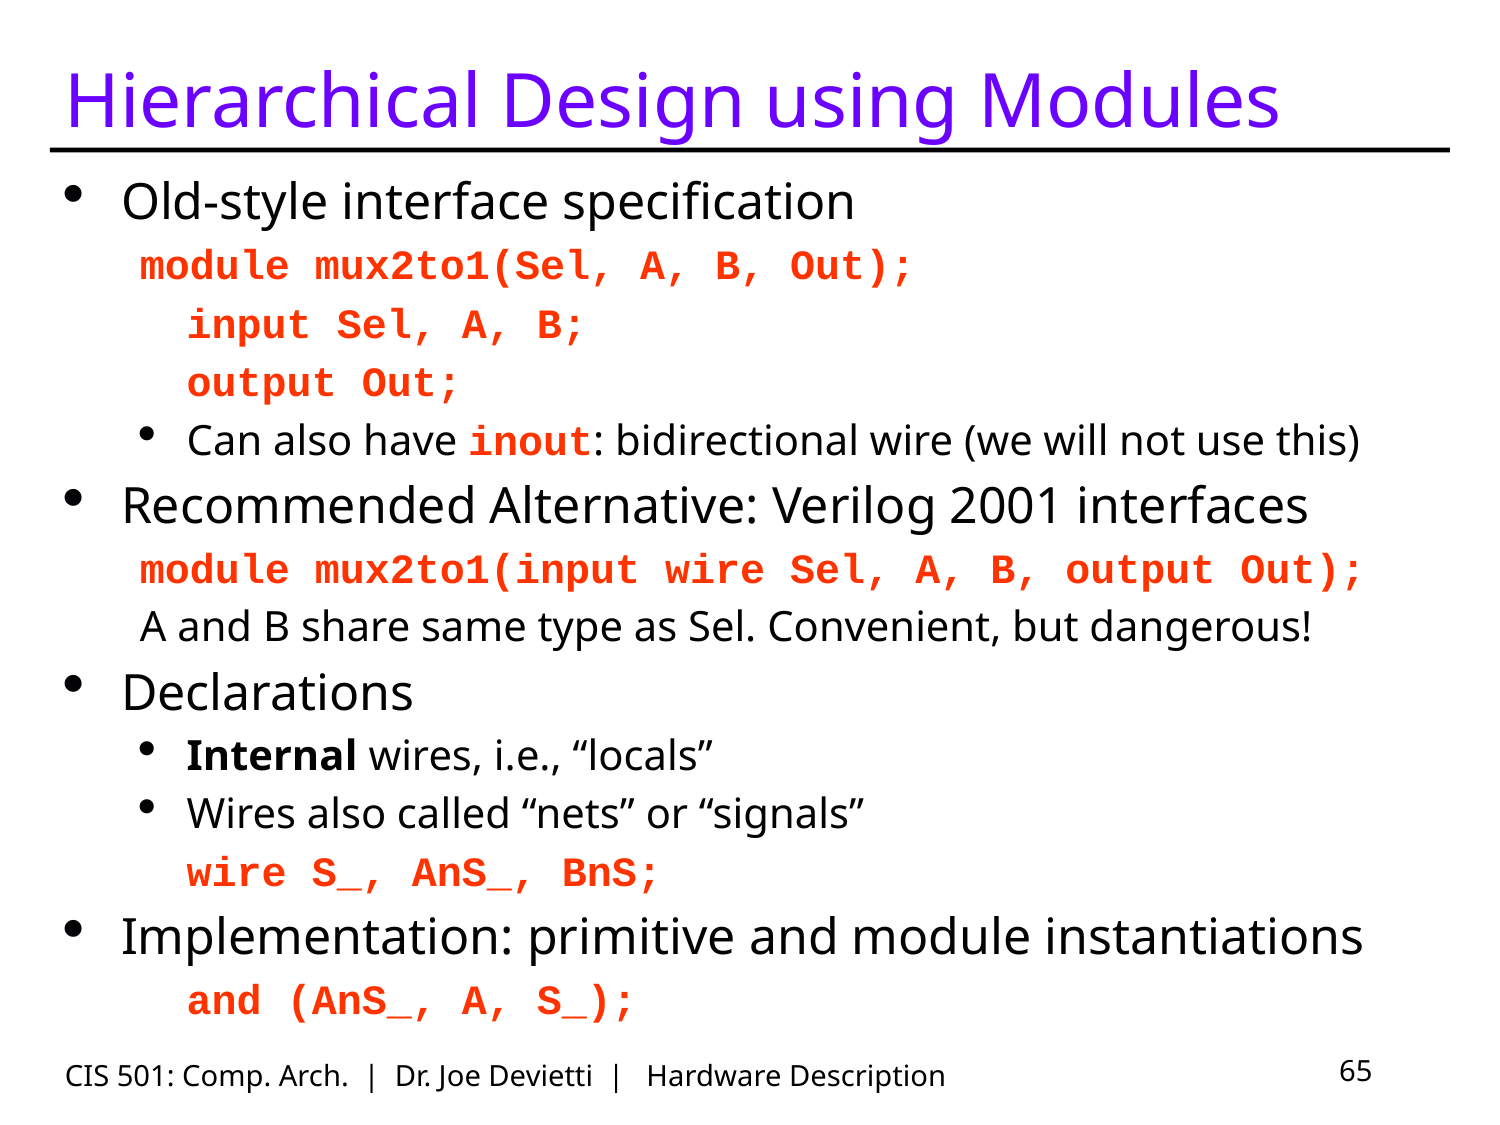

Hierarchical Design using Modules
Old-style interface specification
module mux2to1(Sel, A, B, Out);
	input Sel, A, B;
	output Out;
Can also have inout: bidirectional wire (we will not use this)
Recommended Alternative: Verilog 2001 interfaces
module mux2to1(input wire Sel, A, B, output Out);
A and B share same type as Sel. Convenient, but dangerous!
Declarations
Internal wires, i.e., “locals”
Wires also called “nets” or “signals”
	wire S_, AnS_, BnS;
Implementation: primitive and module instantiations
	and (AnS_, A, S_);
CIS 501: Comp. Arch. | Dr. Joe Devietti | Hardware Description